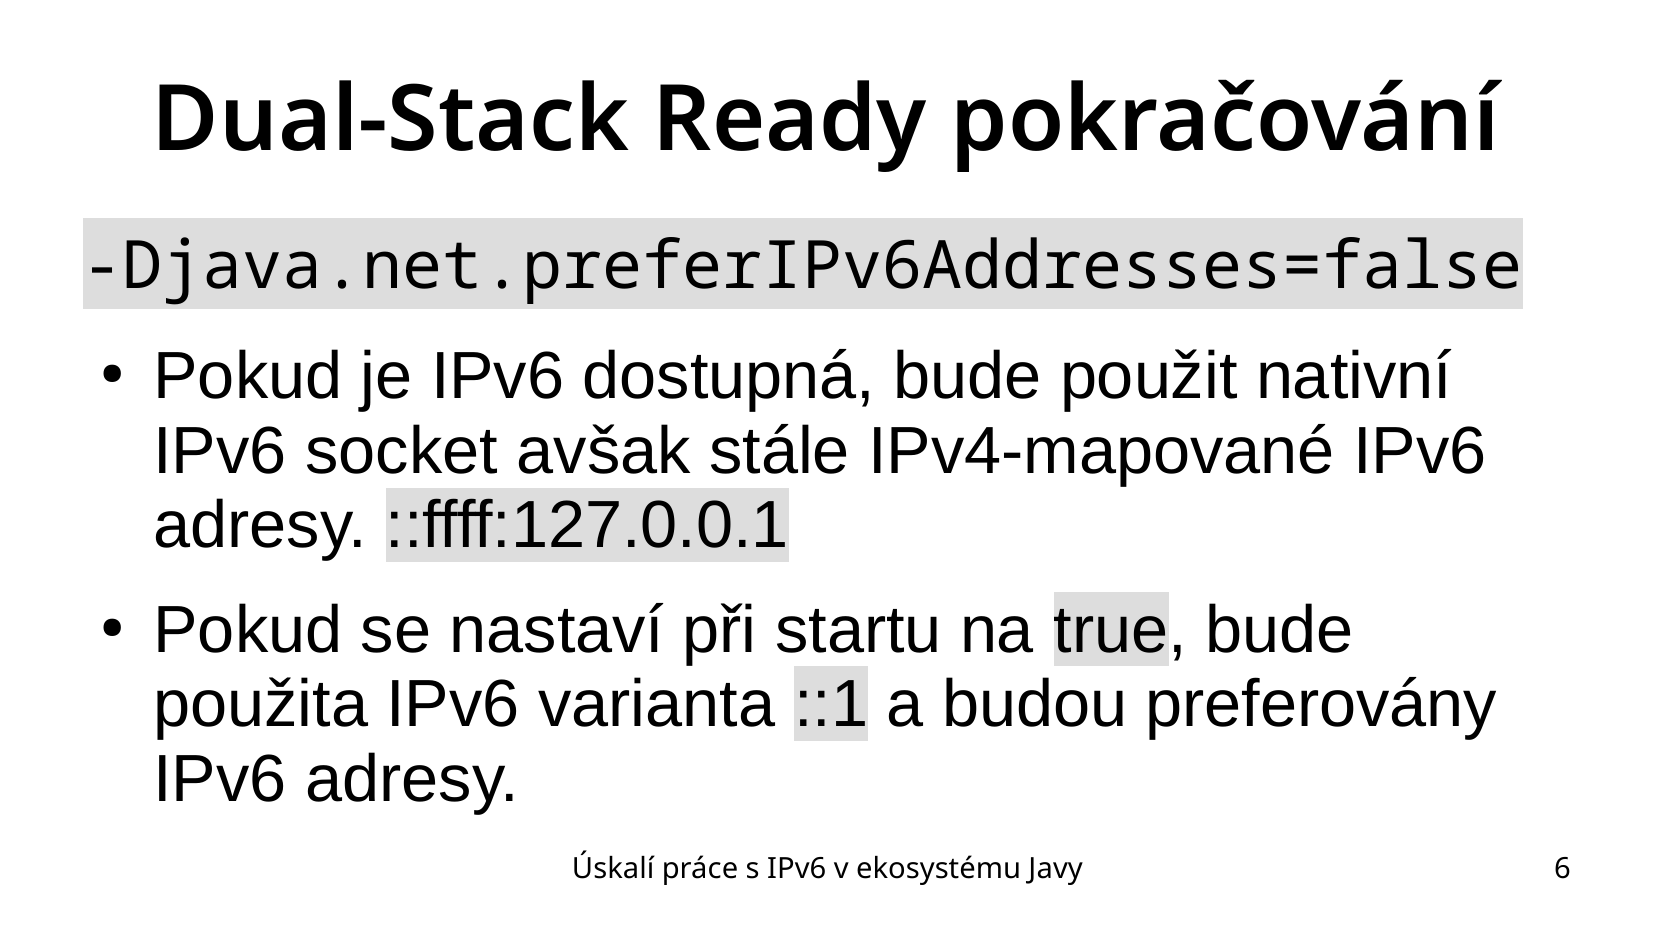

# Dual-Stack Ready pokračování
-Djava.net.preferIPv6Addresses=false
Pokud je IPv6 dostupná, bude použit nativní IPv6 socket avšak stále IPv4-mapované IPv6 adresy. ::ffff:127.0.0.1
Pokud se nastaví při startu na true, bude použita IPv6 varianta ::1 a budou preferovány IPv6 adresy.
Úskalí práce s IPv6 v ekosystému Javy
6